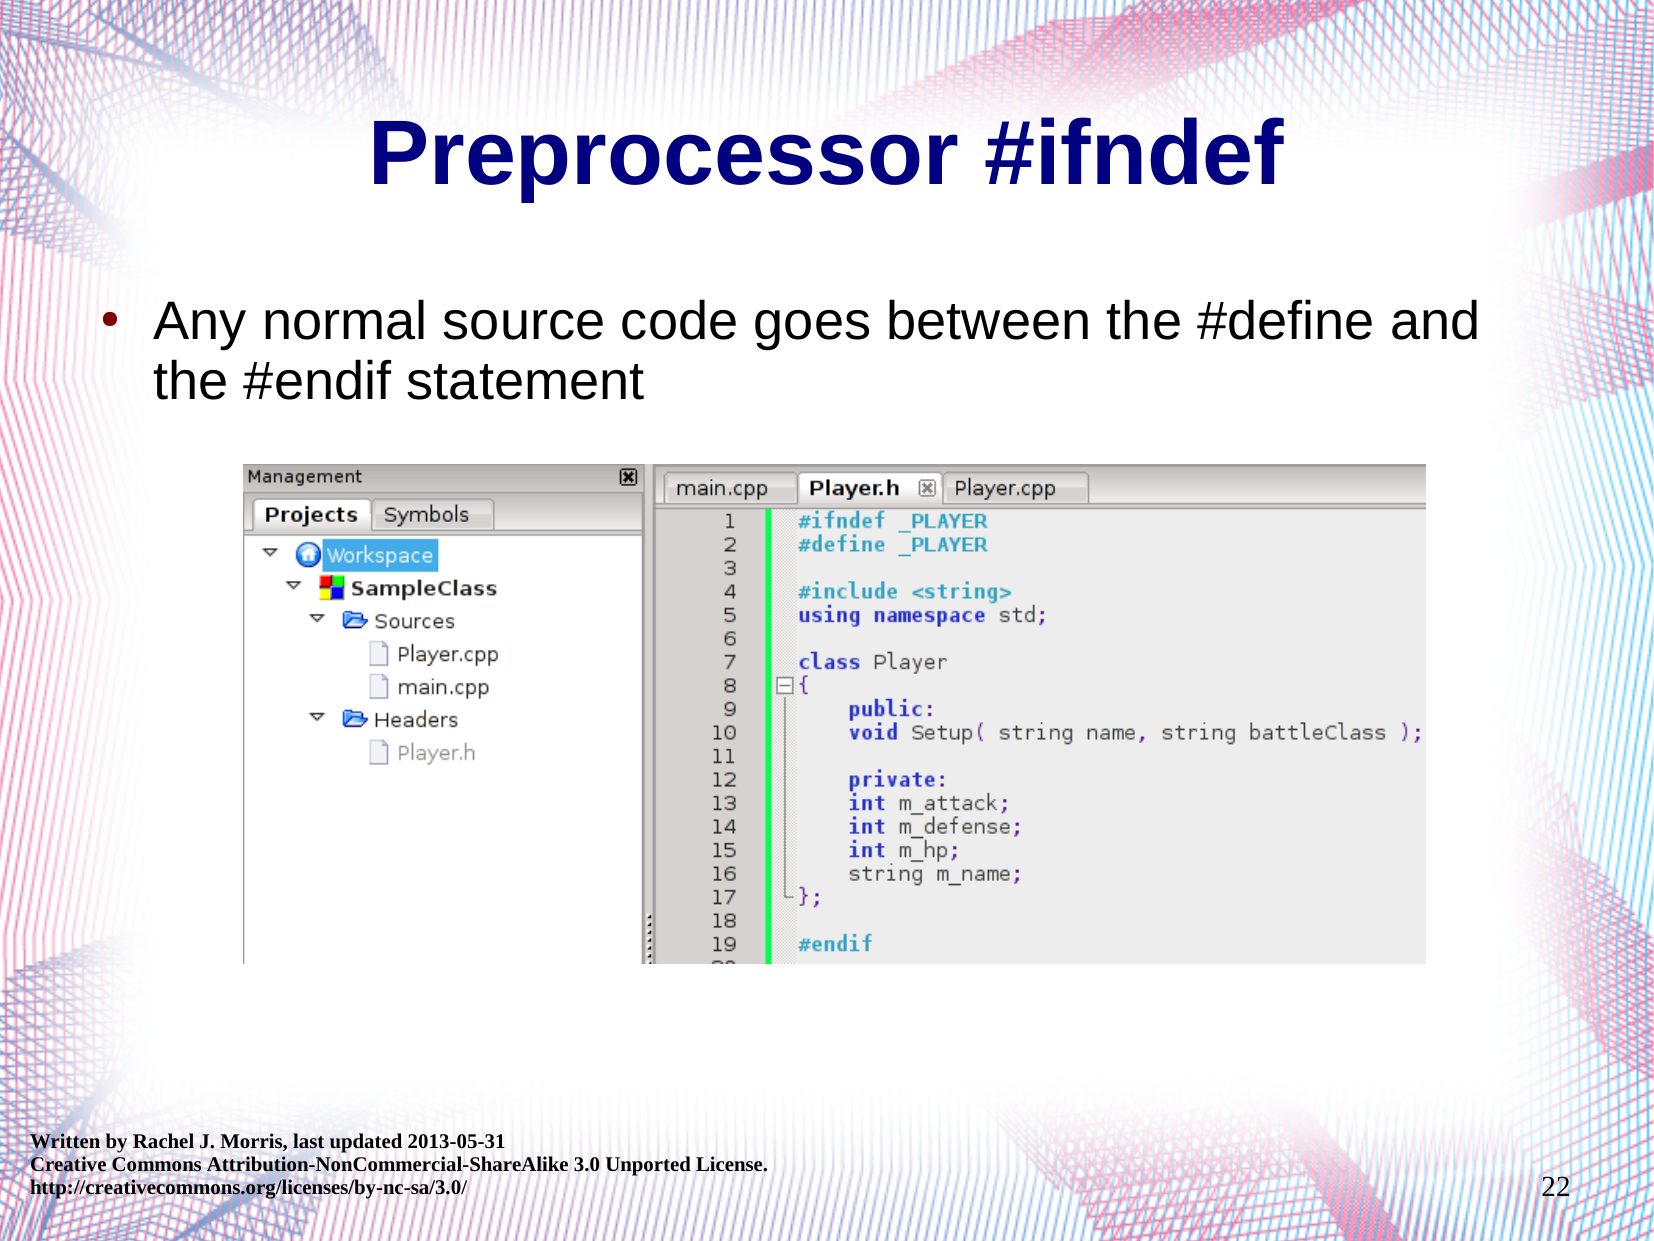

# Preprocessor #ifndef
Any normal source code goes between the #define and the #endif statement
22